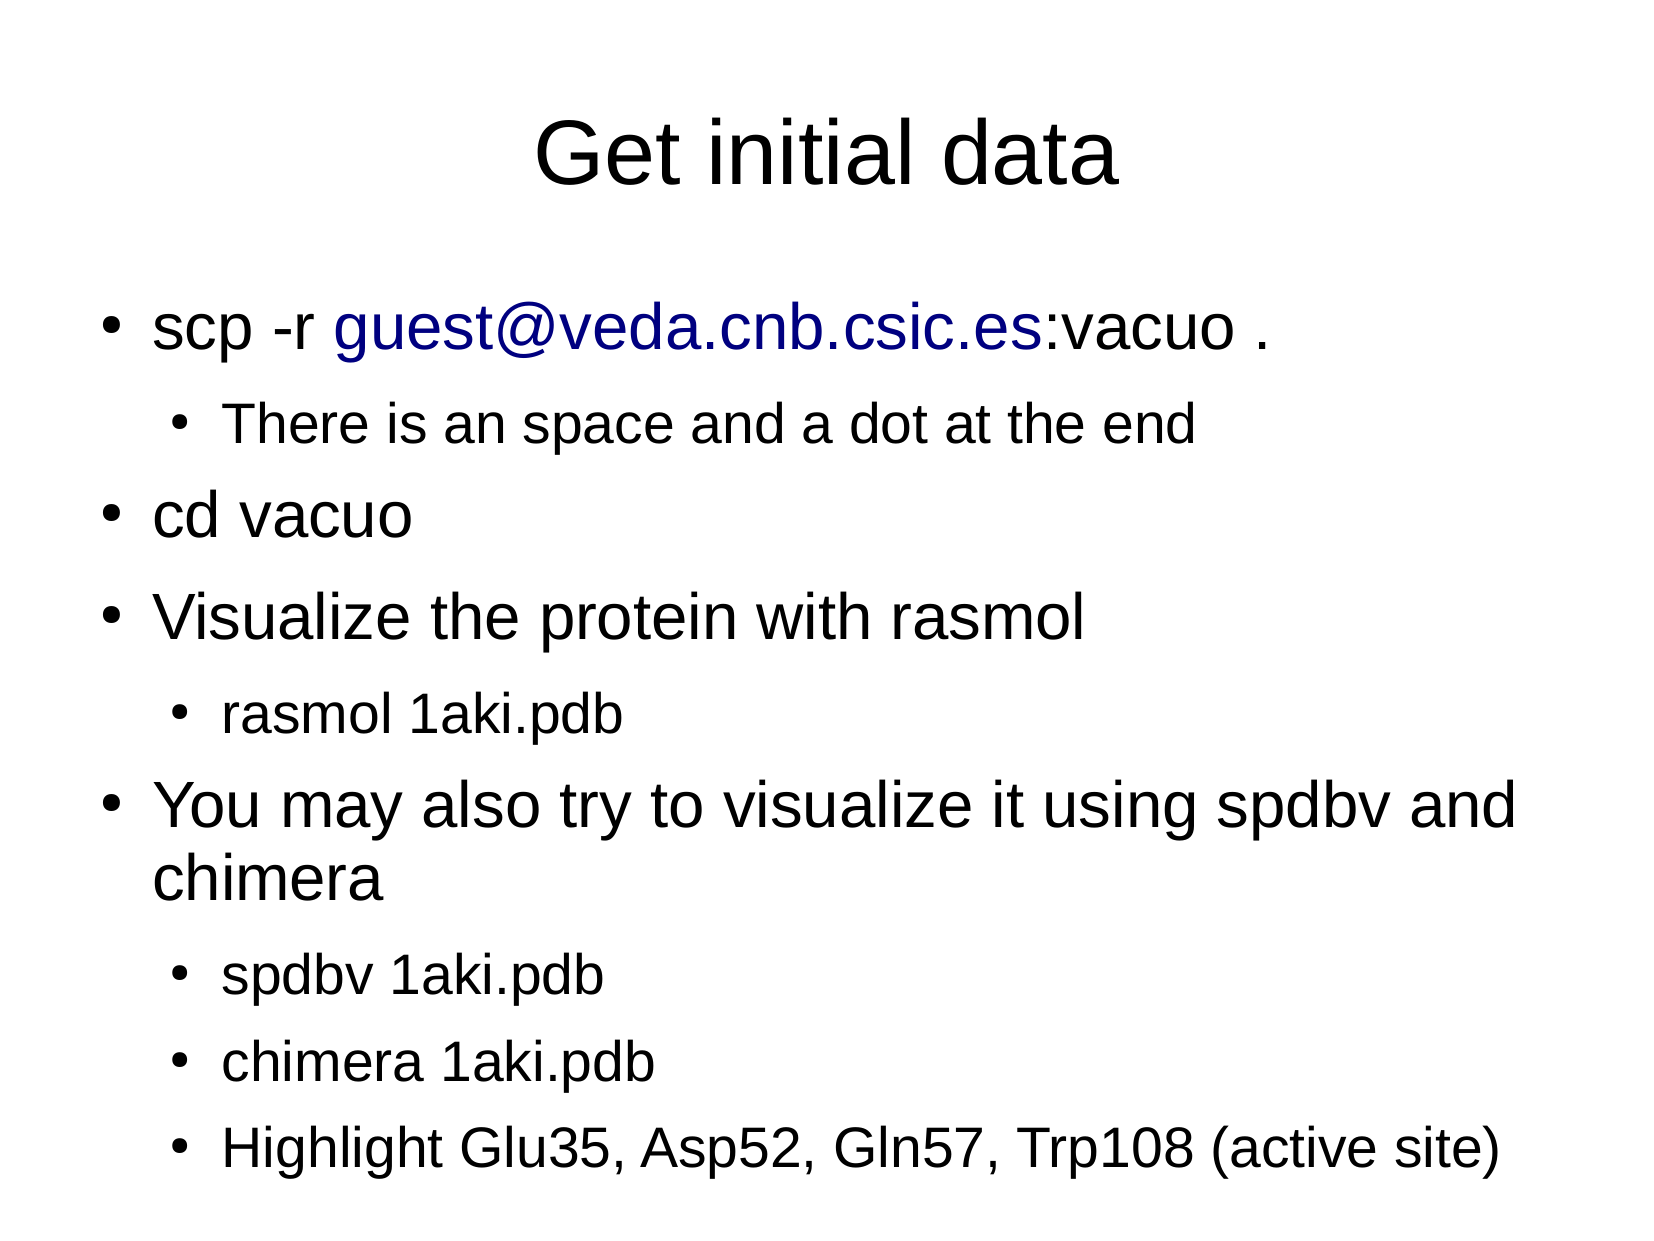

# Get initial data
scp -r guest@veda.cnb.csic.es:vacuo .
There is an space and a dot at the end
cd vacuo
Visualize the protein with rasmol
rasmol 1aki.pdb
You may also try to visualize it using spdbv and chimera
spdbv 1aki.pdb
chimera 1aki.pdb
Highlight Glu35, Asp52, Gln57, Trp108 (active site)